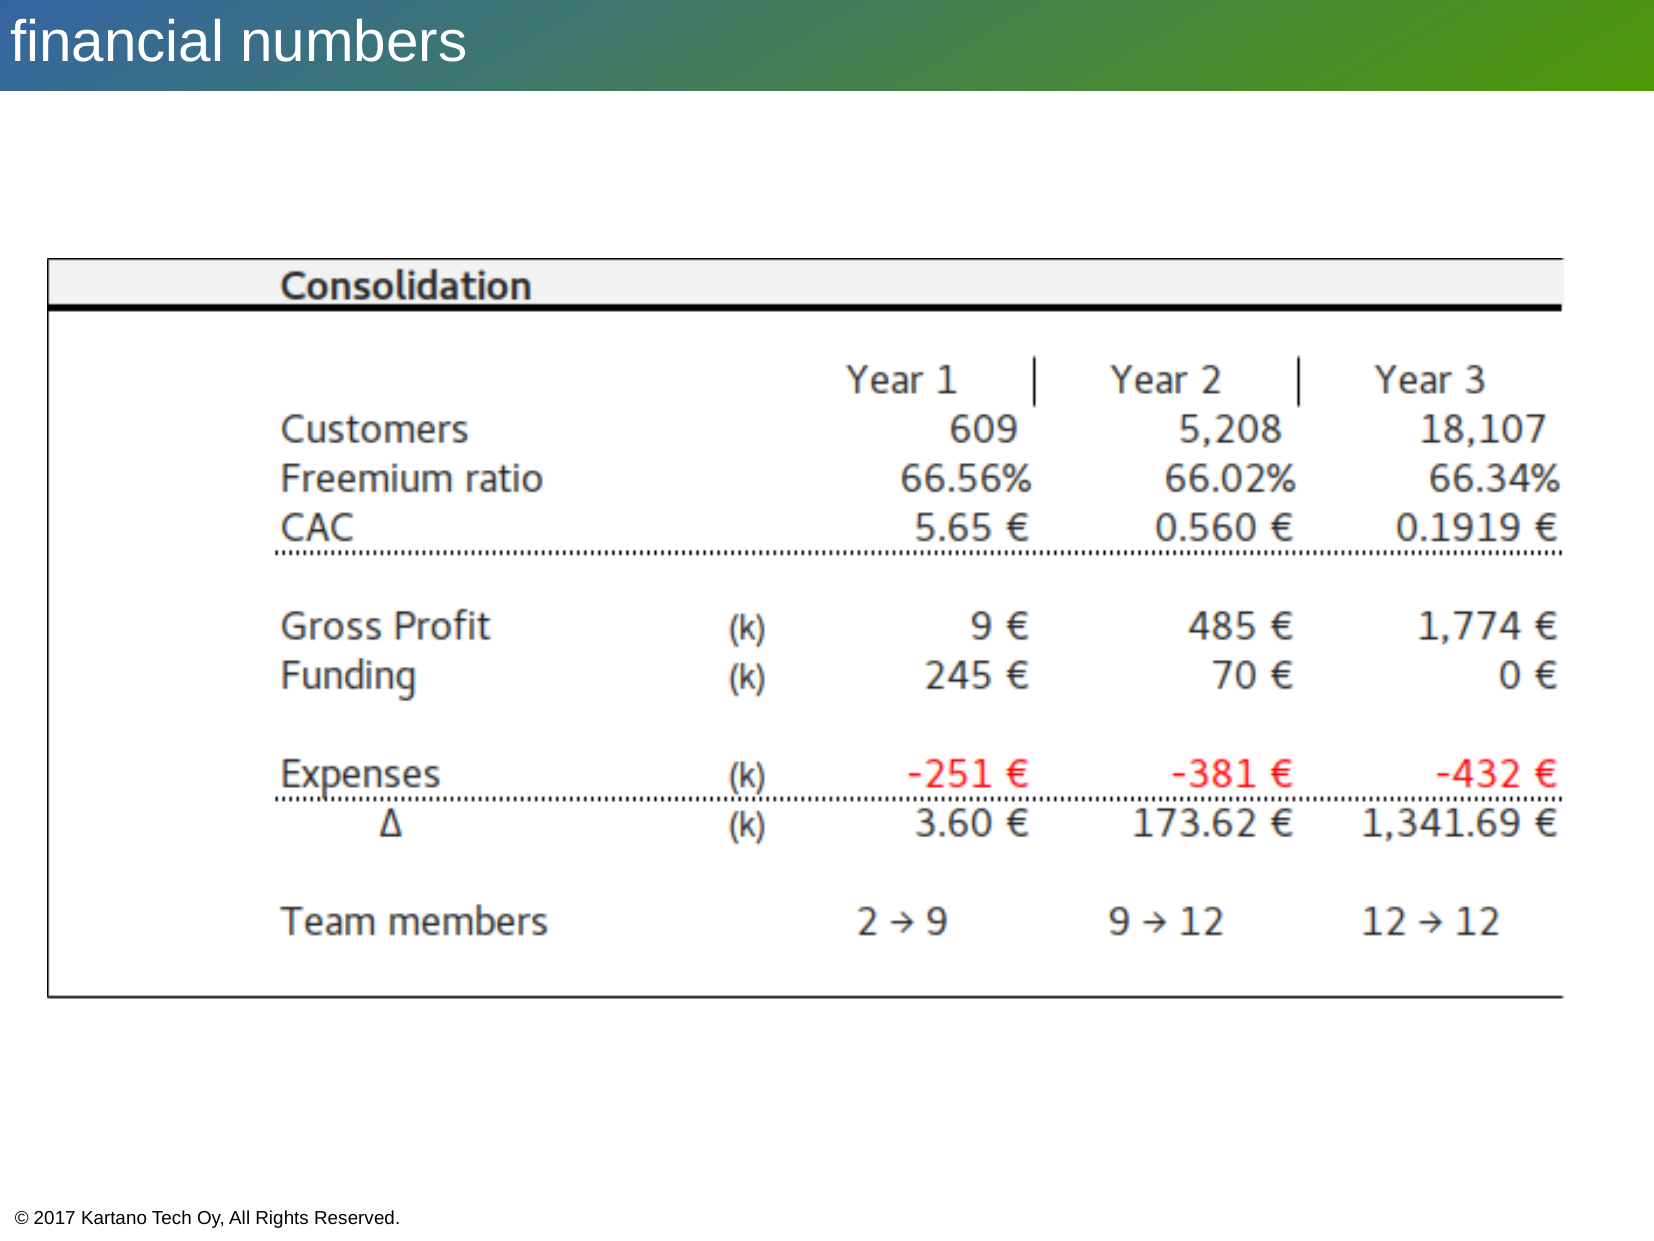

financial numbers
© 2017 Kartano Tech Oy, All Rights Reserved.